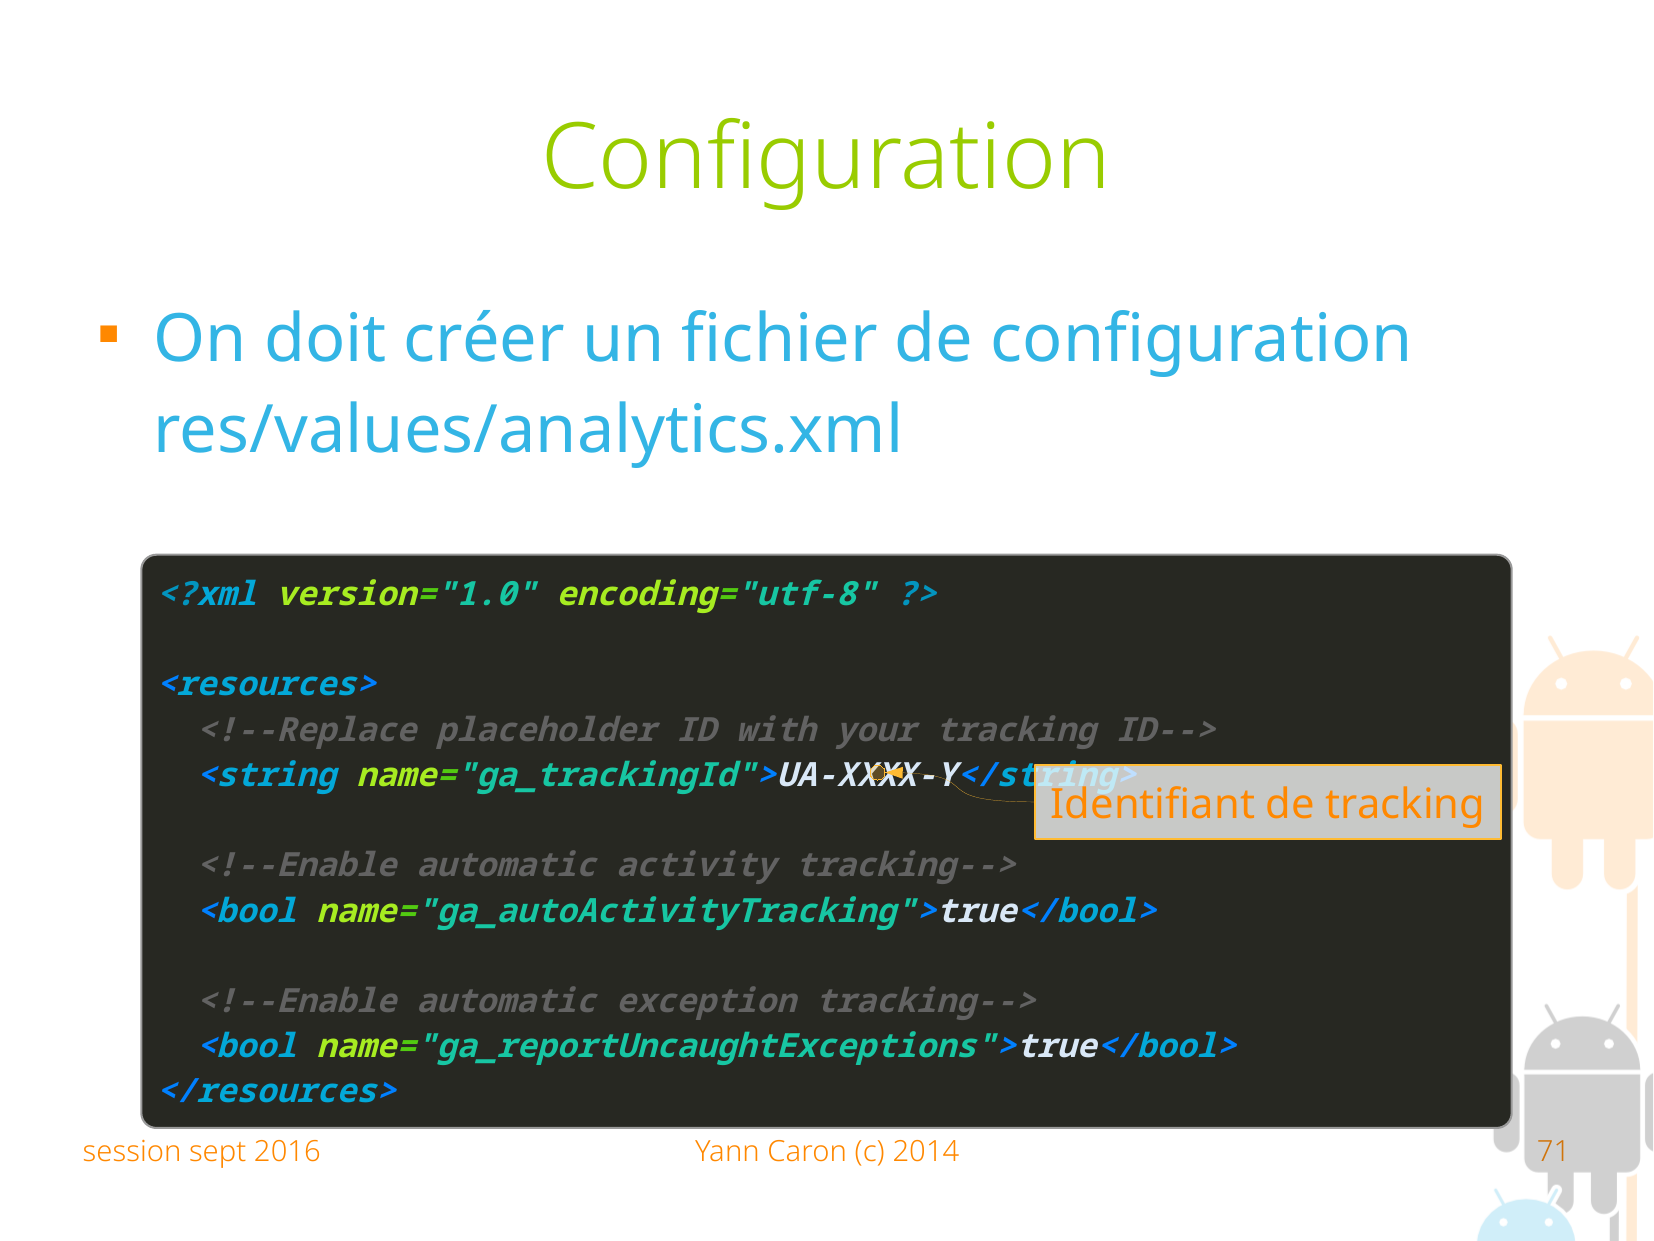

# Configuration
On doit créer un fichier de configuration res/values/analytics.xml
<?xml version="1.0" encoding="utf-8" ?>
<resources>
 <!--Replace placeholder ID with your tracking ID-->
 <string name="ga_trackingId">UA-XXXX-Y</string>
 <!--Enable automatic activity tracking-->
 <bool name="ga_autoActivityTracking">true</bool>
 <!--Enable automatic exception tracking-->
 <bool name="ga_reportUncaughtExceptions">true</bool>
</resources>
Identifiant de tracking
session sept 2016
Yann Caron (c) 2014
71